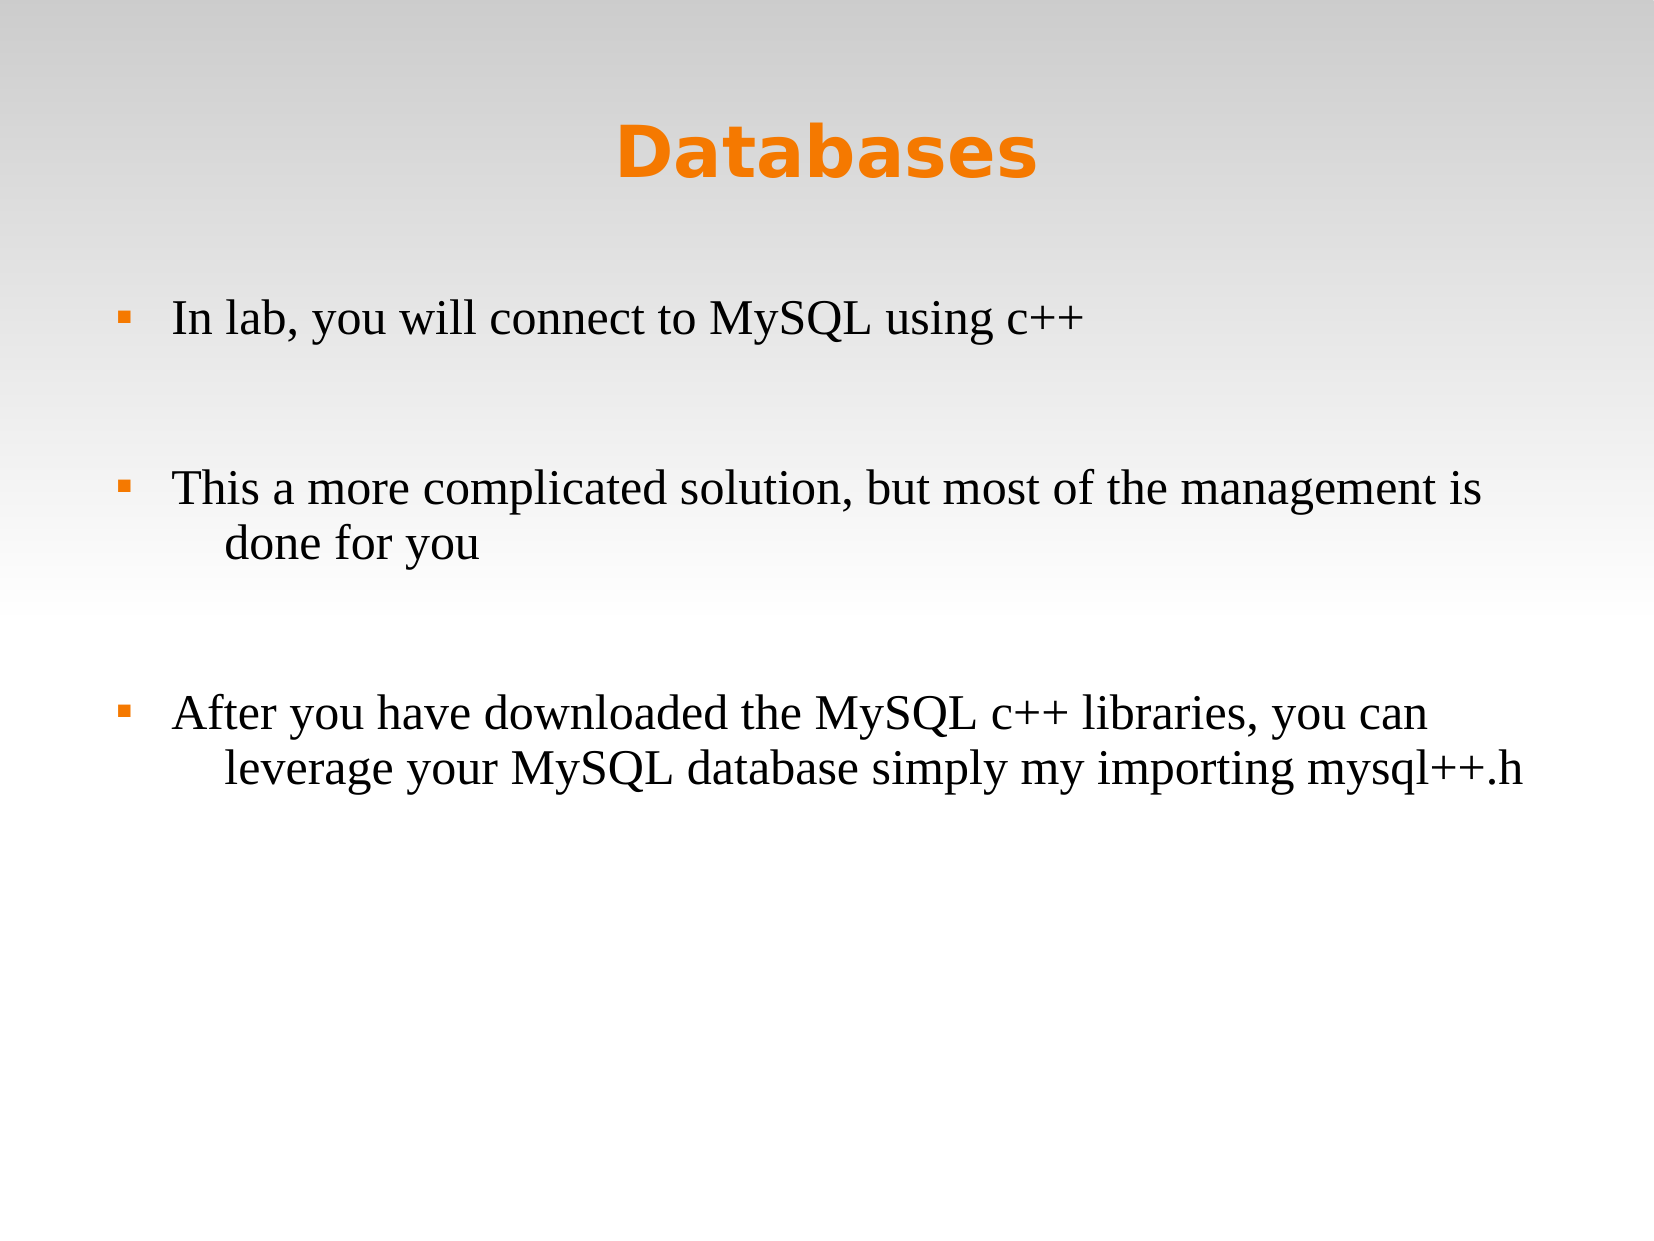

# Databases
In lab, you will connect to MySQL using c++
This a more complicated solution, but most of the management is done for you
After you have downloaded the MySQL c++ libraries, you can leverage your MySQL database simply my importing mysql++.h